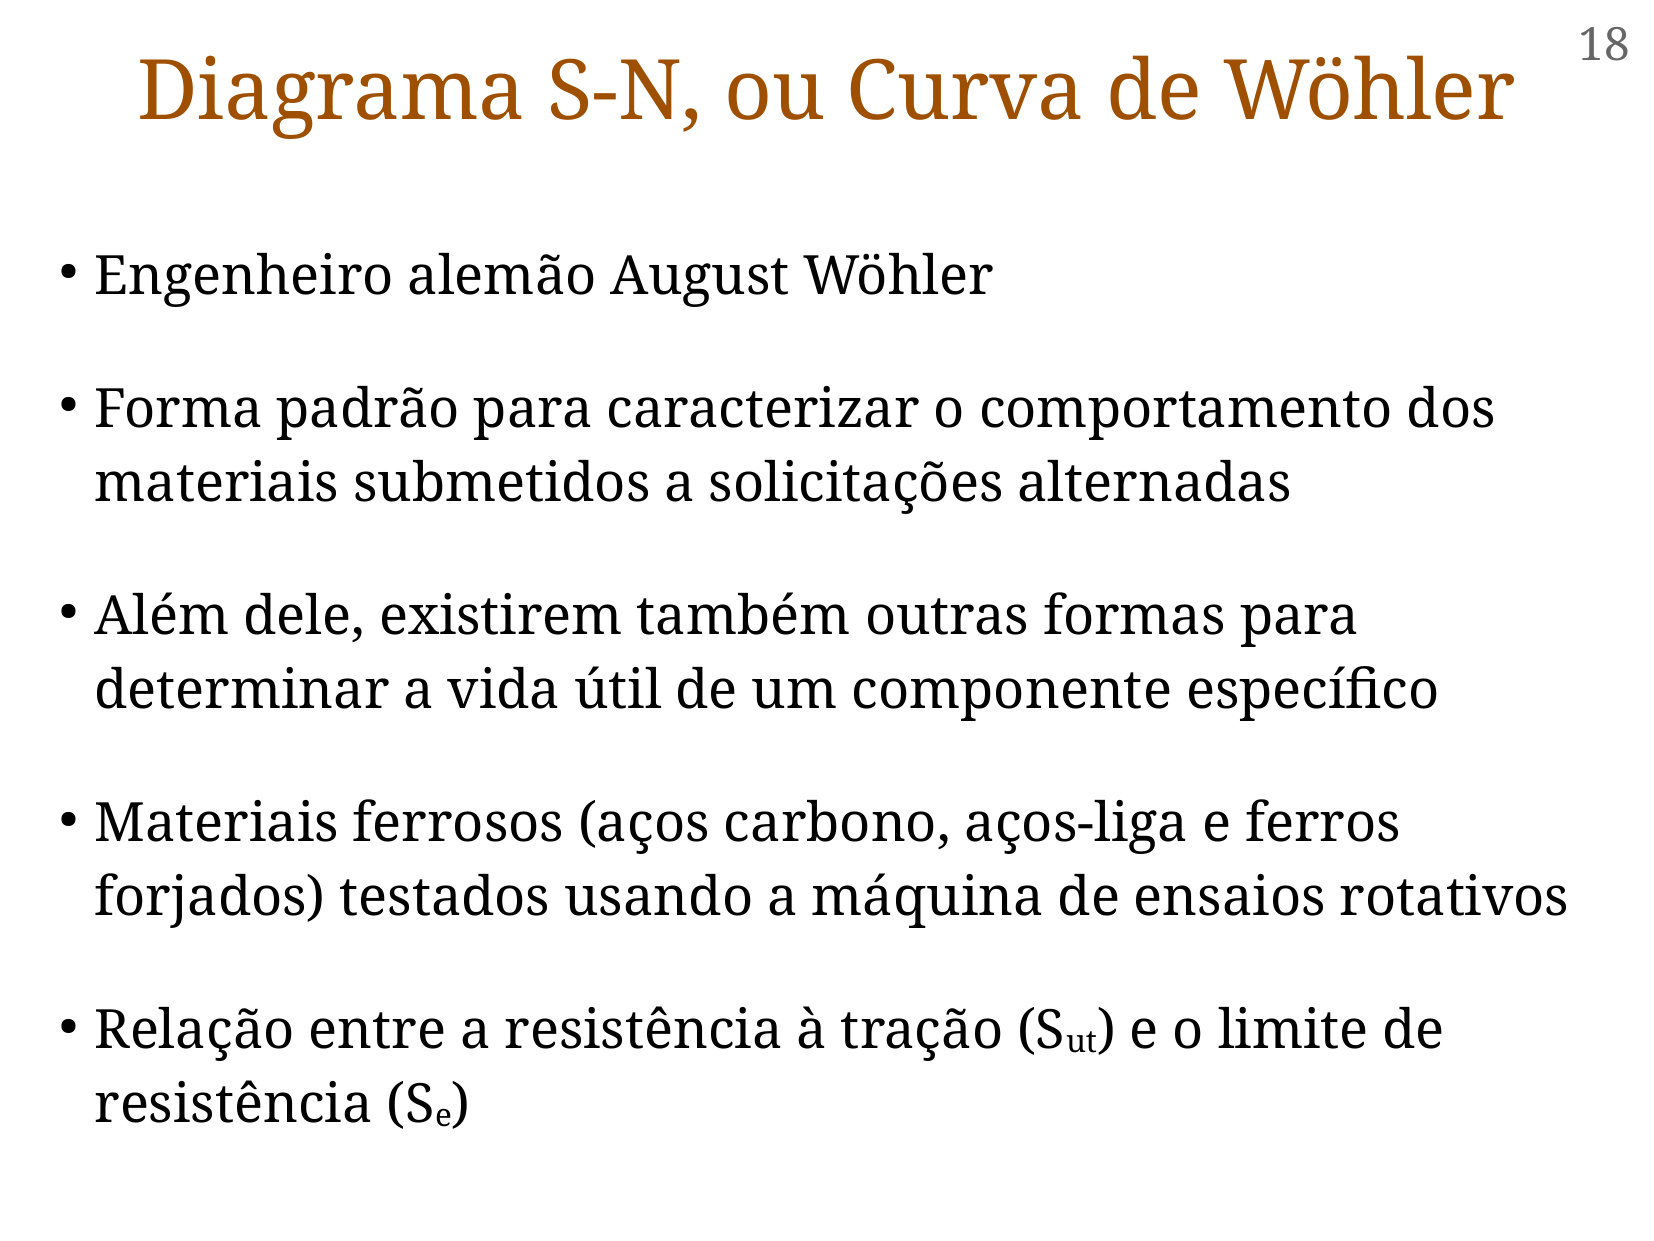

18
# Diagrama S-N, ou Curva de Wöhler
Engenheiro alemão August Wöhler
Forma padrão para caracterizar o comportamento dos materiais submetidos a solicitações alternadas
Além dele, existirem também outras formas para determinar a vida útil de um componente específico
Materiais ferrosos (aços carbono, aços-liga e ferros forjados) testados usando a máquina de ensaios rotativos
Relação entre a resistência à tração (Sut) e o limite de resistência (Se)